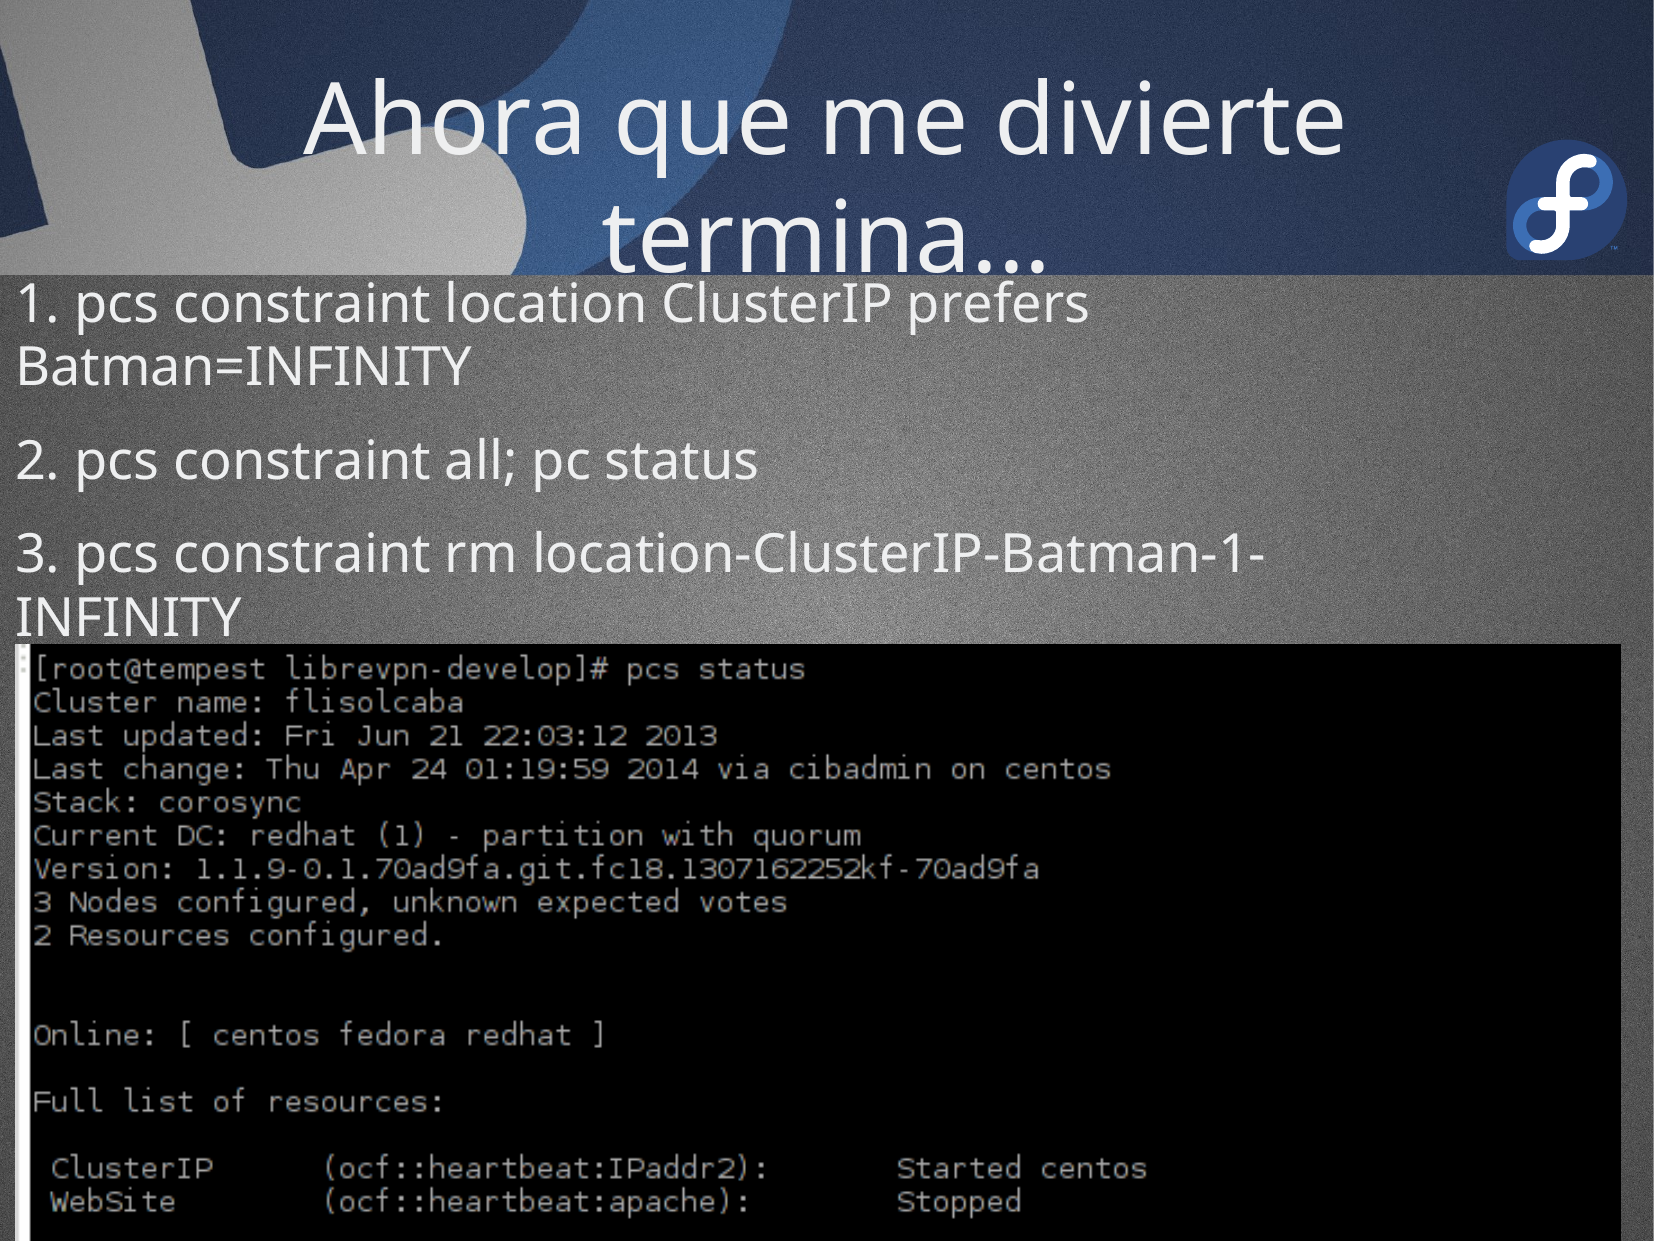

Ahora que me divierte termina...
1. pcs constraint location ClusterIP prefers Batman=INFINITY
2. pcs constraint all; pc status
3. pcs constraint rm location-ClusterIP-Batman-1-INFINITY